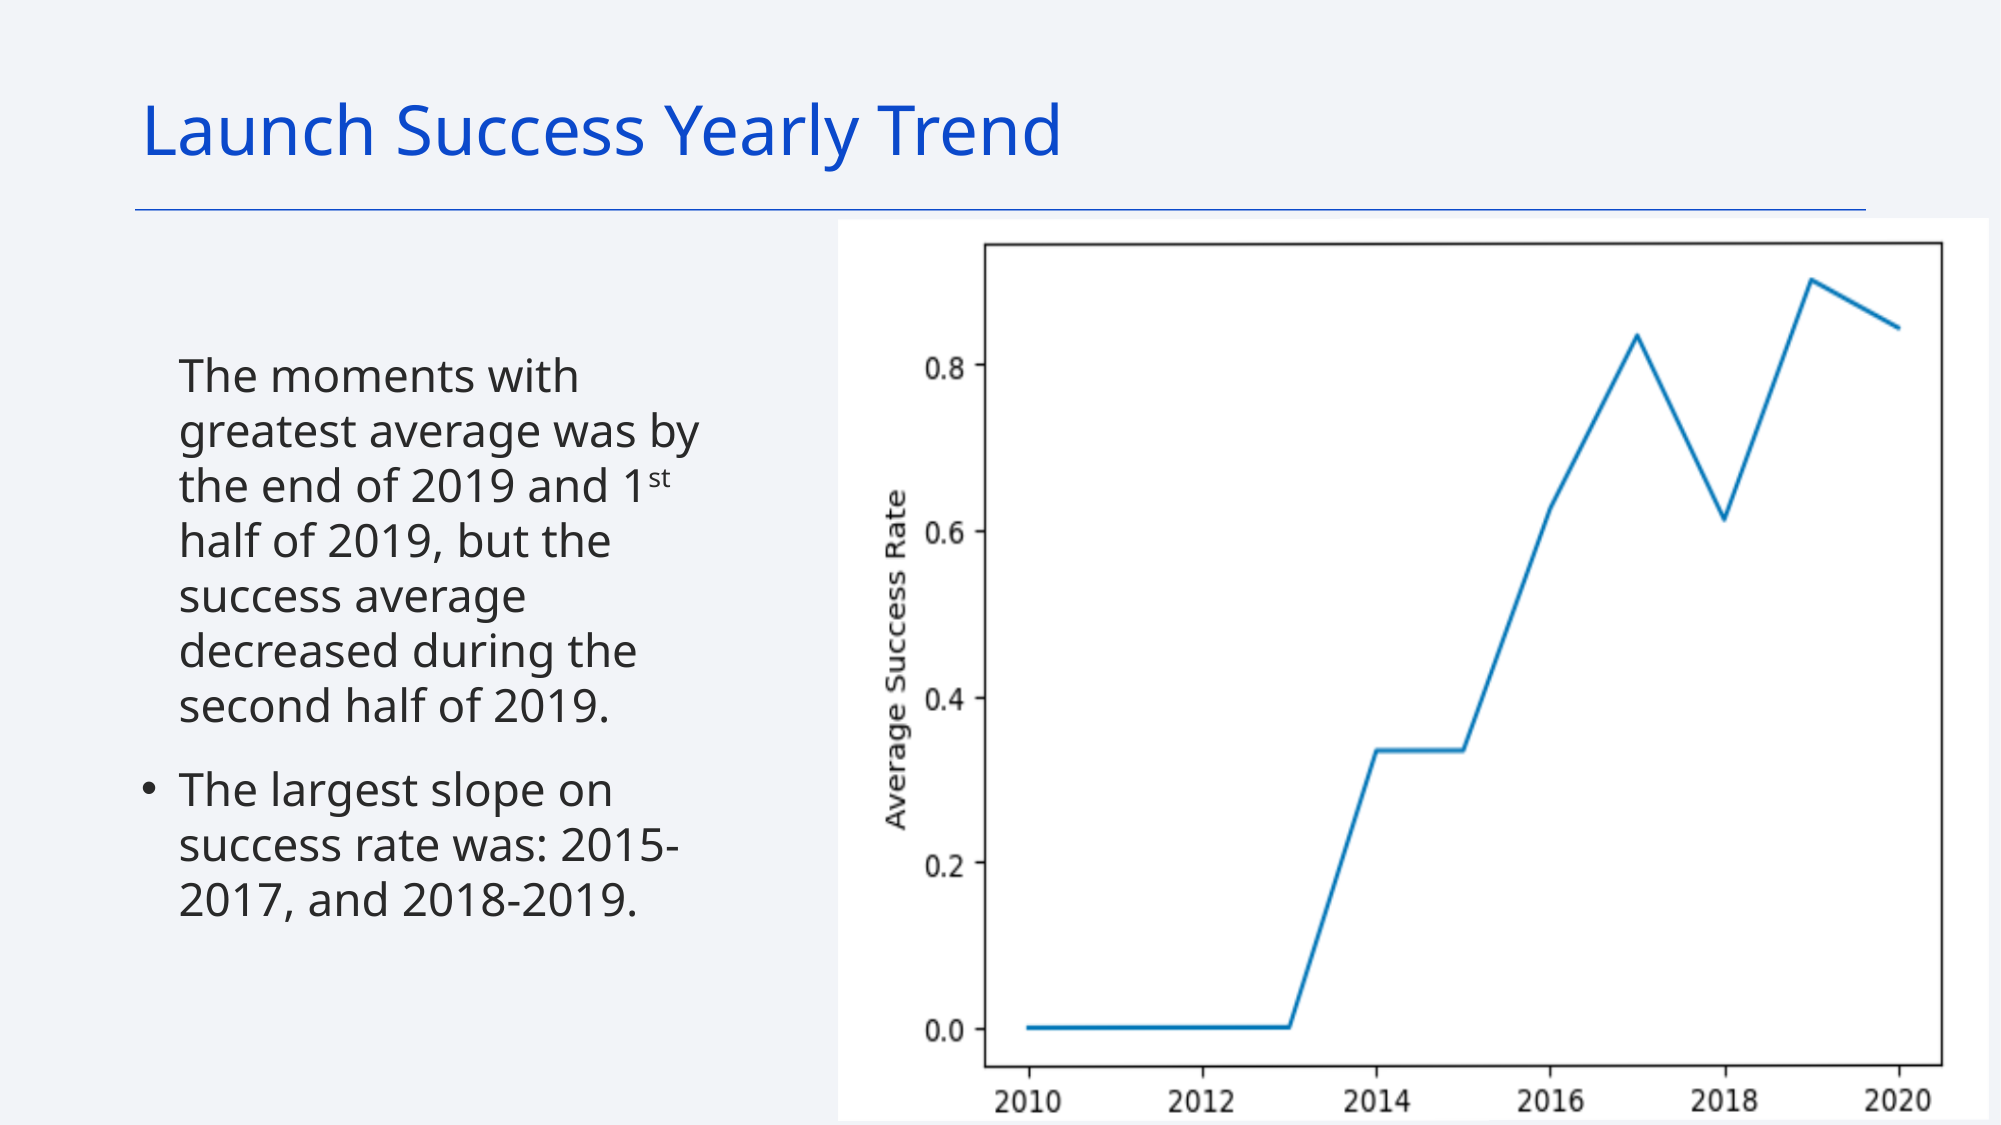

Launch Success Yearly Trend
# The moments with greatest average was by the end of 2019 and 1st half of 2019, but the success average decreased during the second half of 2019.
The largest slope on success rate was: 2015-2017, and 2018-2019.
24